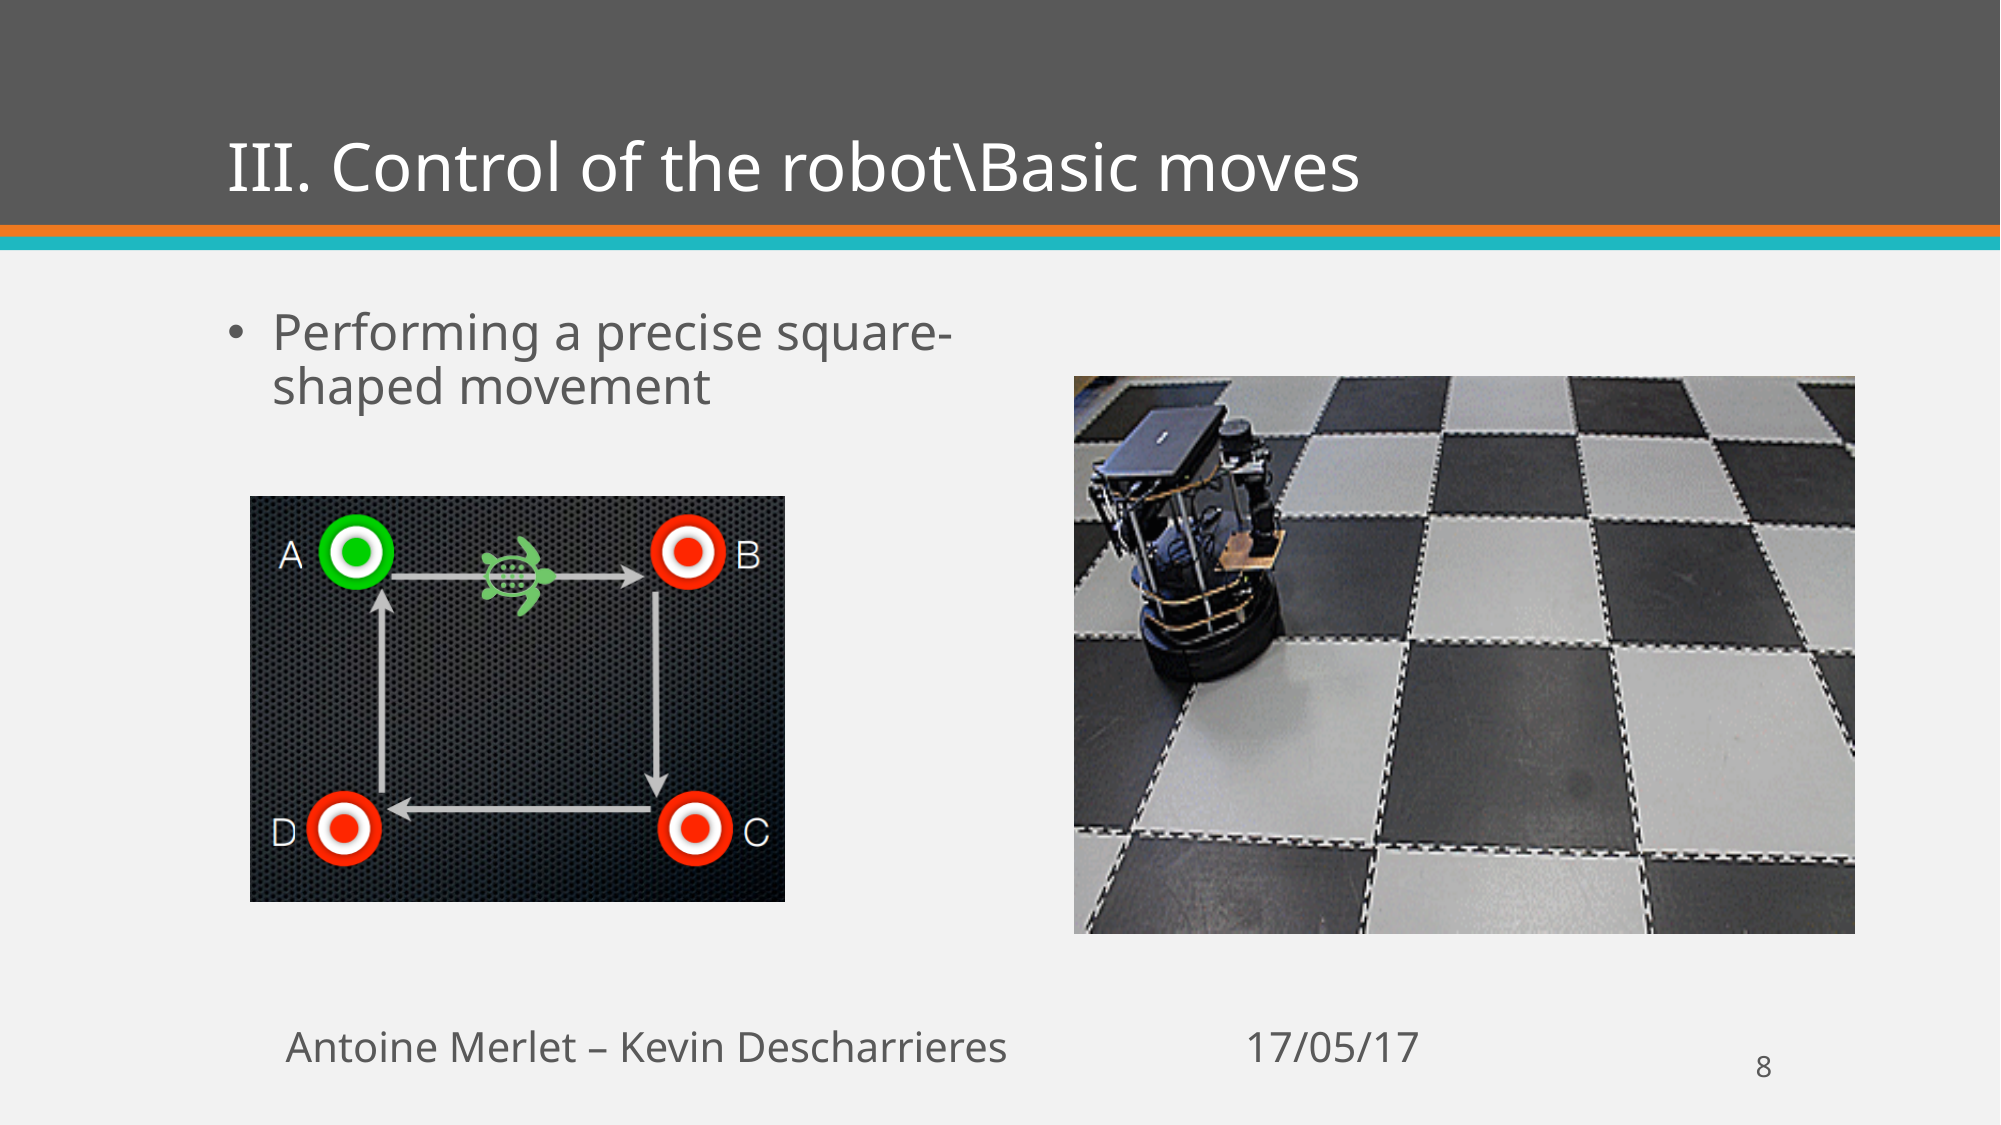

# III. Control of the robot\Basic moves
Performing a precise square-shaped movement
Antoine Merlet – Kevin Descharrieres	 			17/05/17